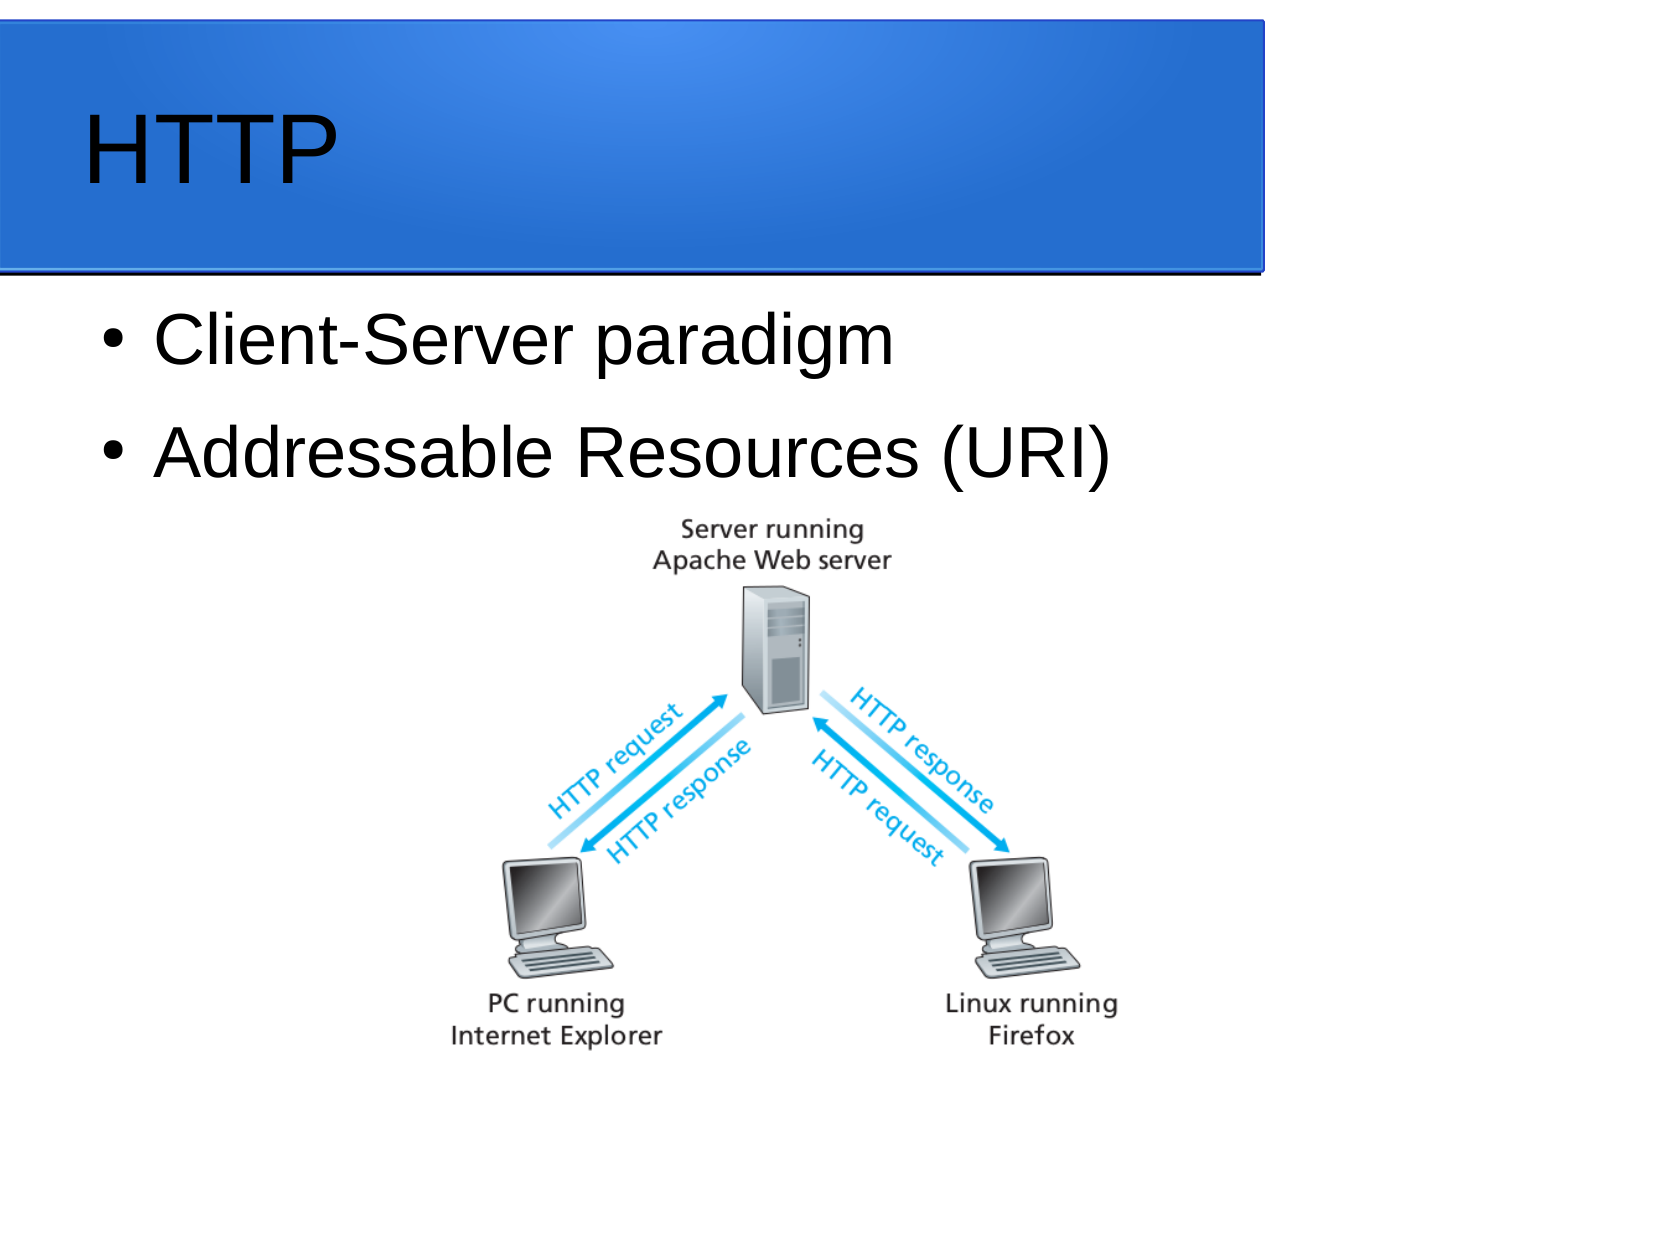

# HTTP
Client-Server paradigm
Addressable Resources (URI)